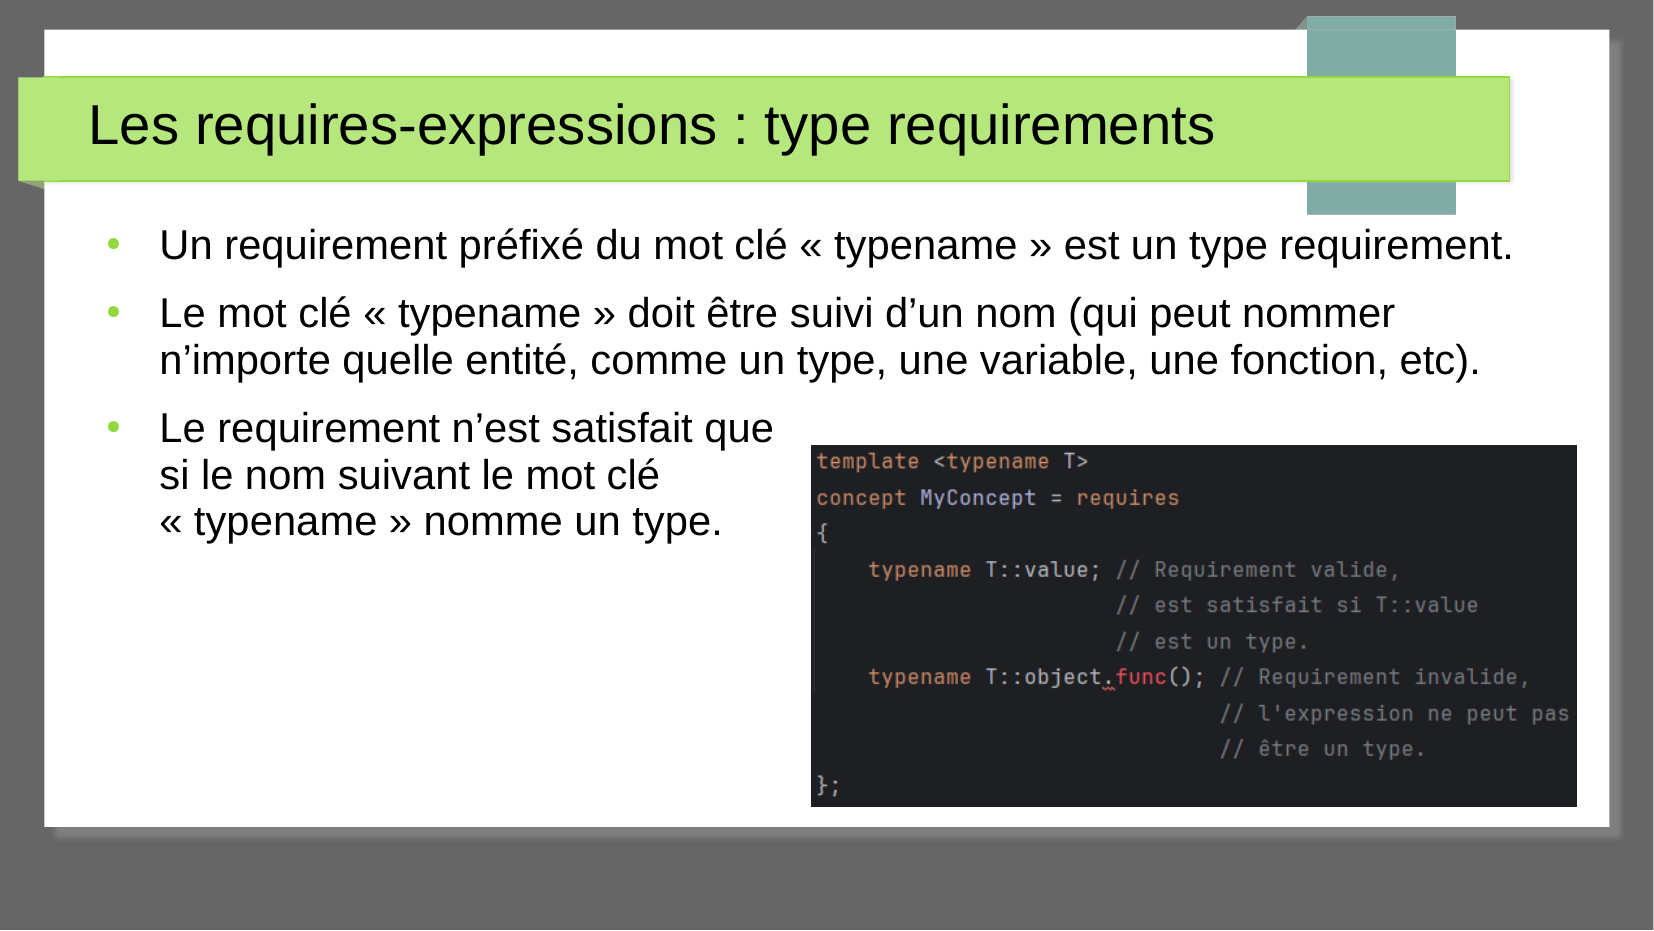

# Les requires-expressions : type requirements
Un requirement préfixé du mot clé « typename » est un type requirement.
Le mot clé « typename » doit être suivi d’un nom (qui peut nommer n’importe quelle entité, comme un type, une variable, une fonction, etc).
Le requirement n’est satisfait que
si le nom suivant le mot clé
« typename » nomme un type.